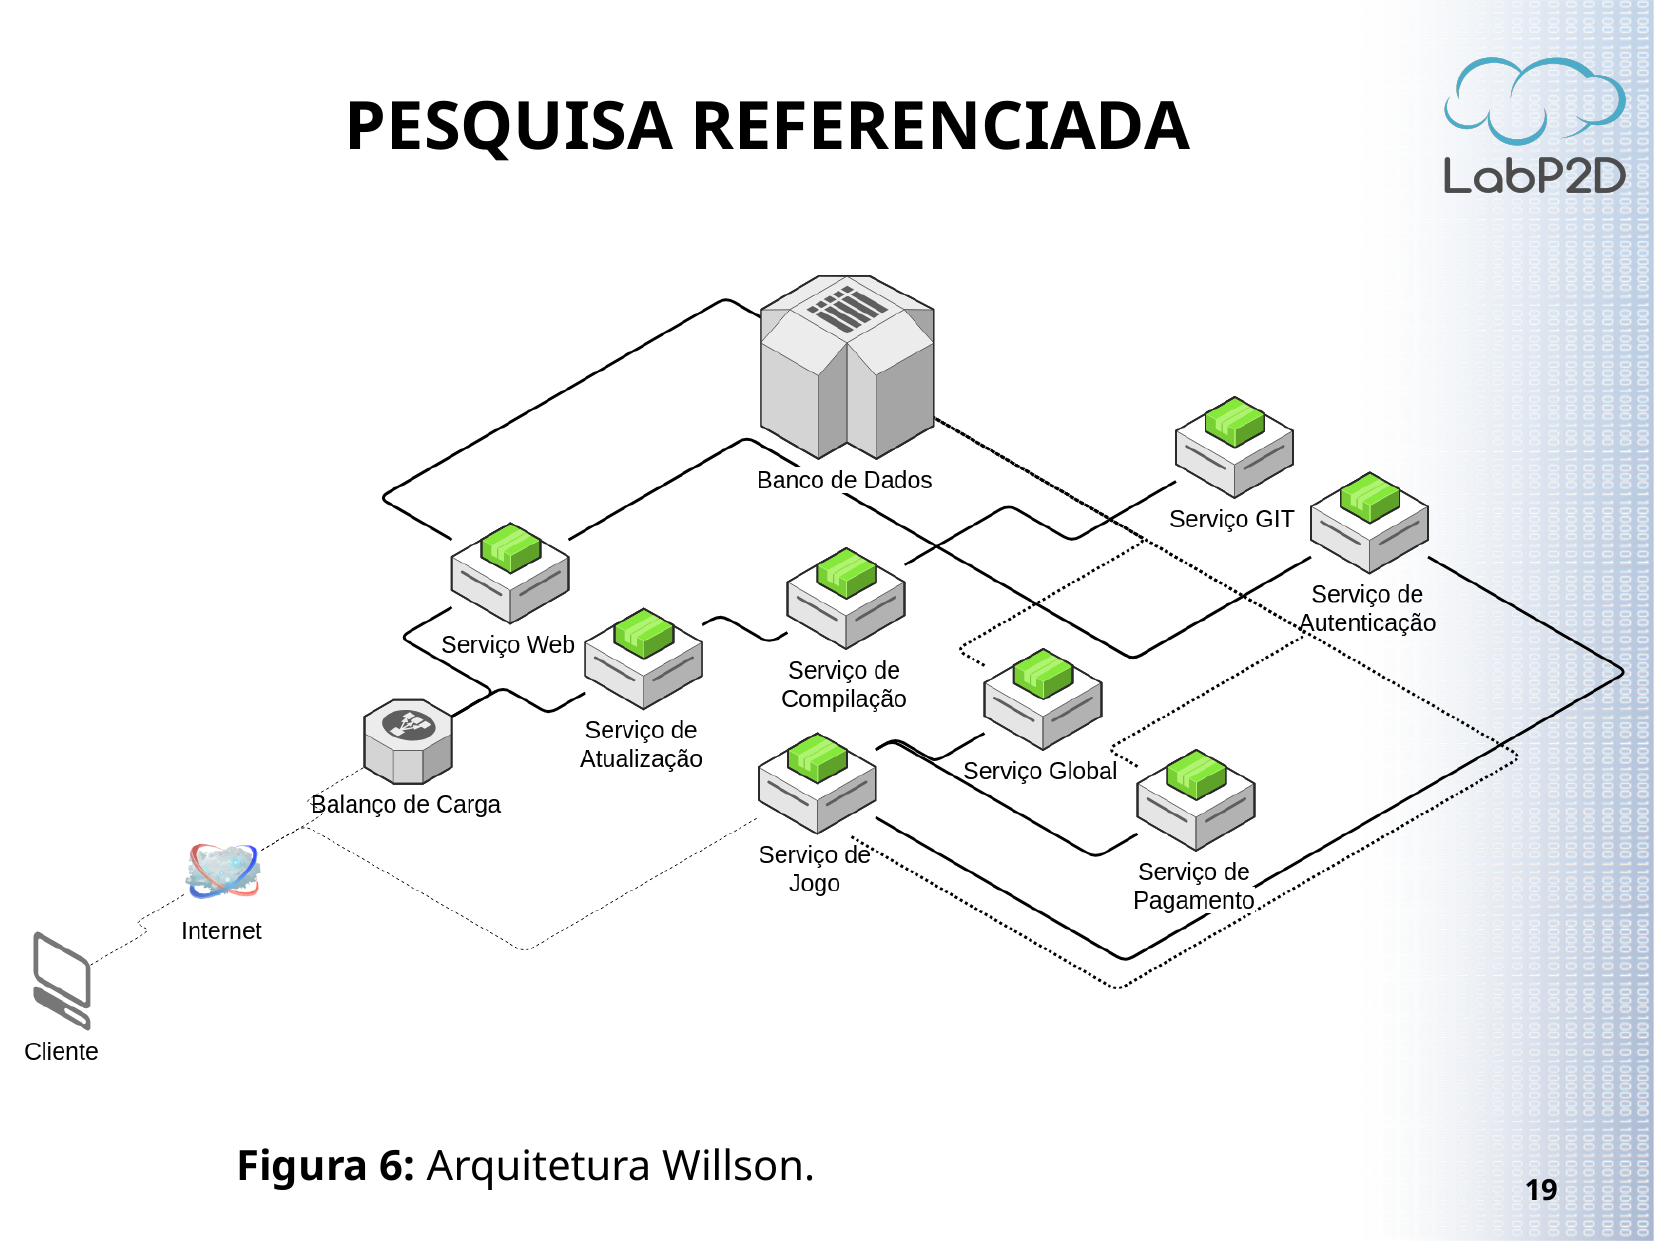

# PESQUISA REFERENCIADA
Figura 6: Arquitetura Willson.
19